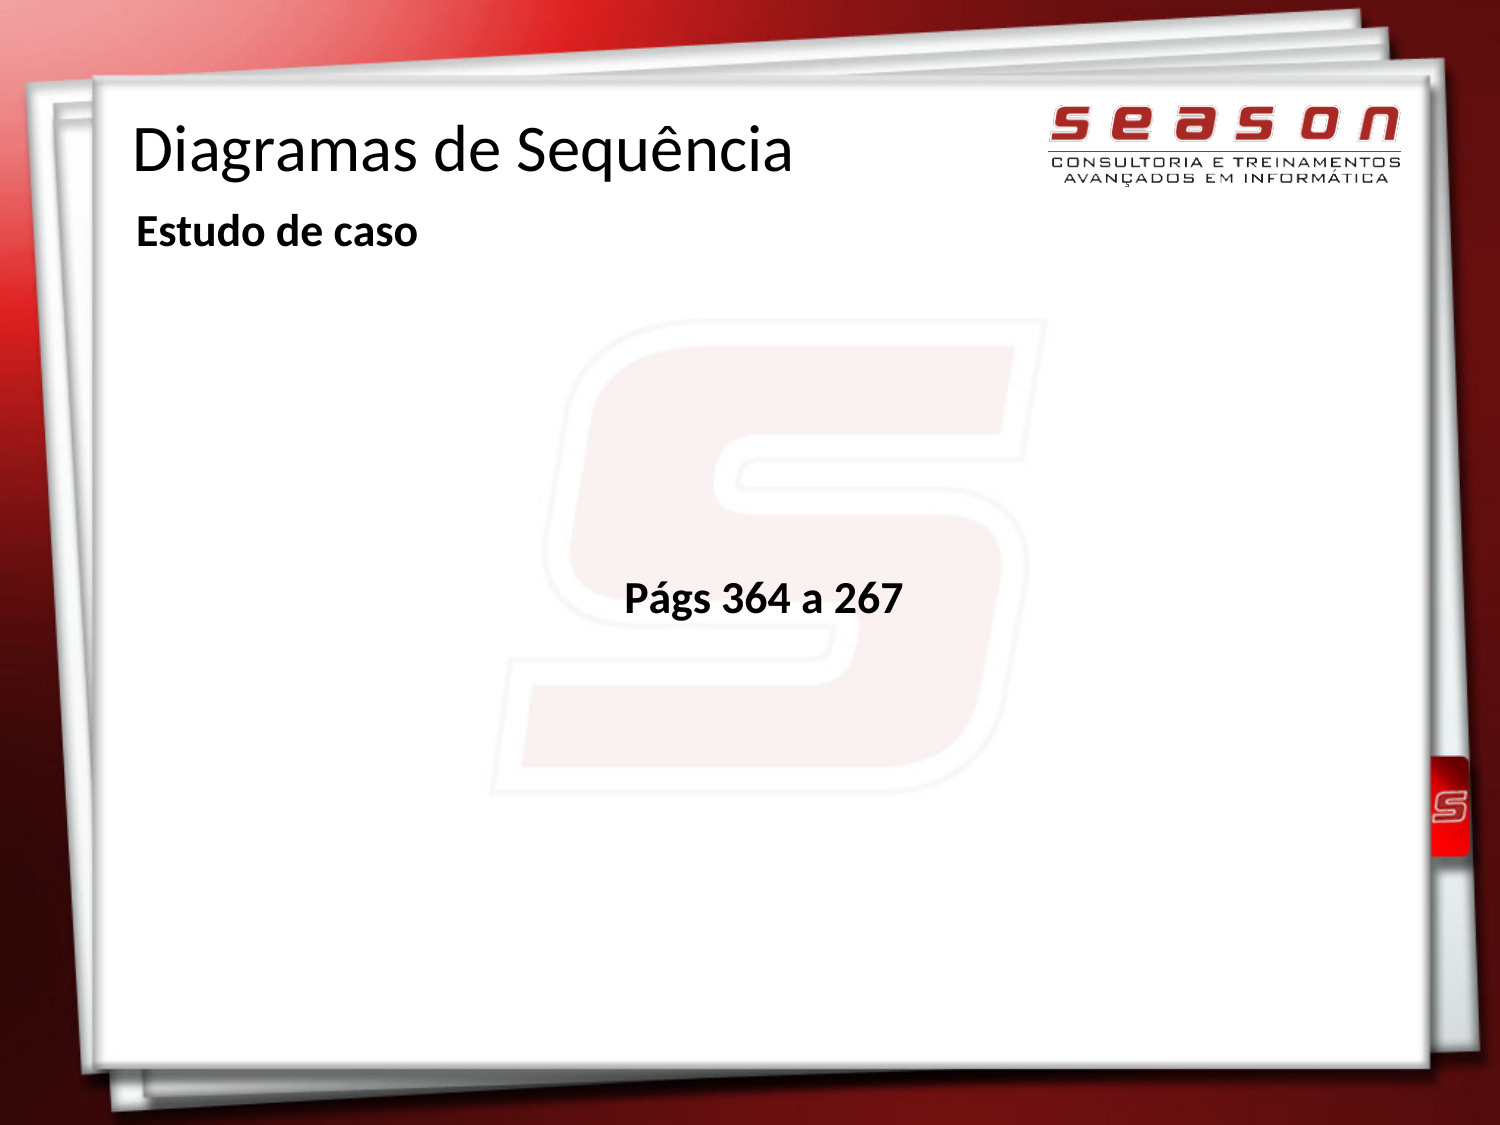

# Diagramas de Sequência
Estudo de caso
Págs 364 a 267